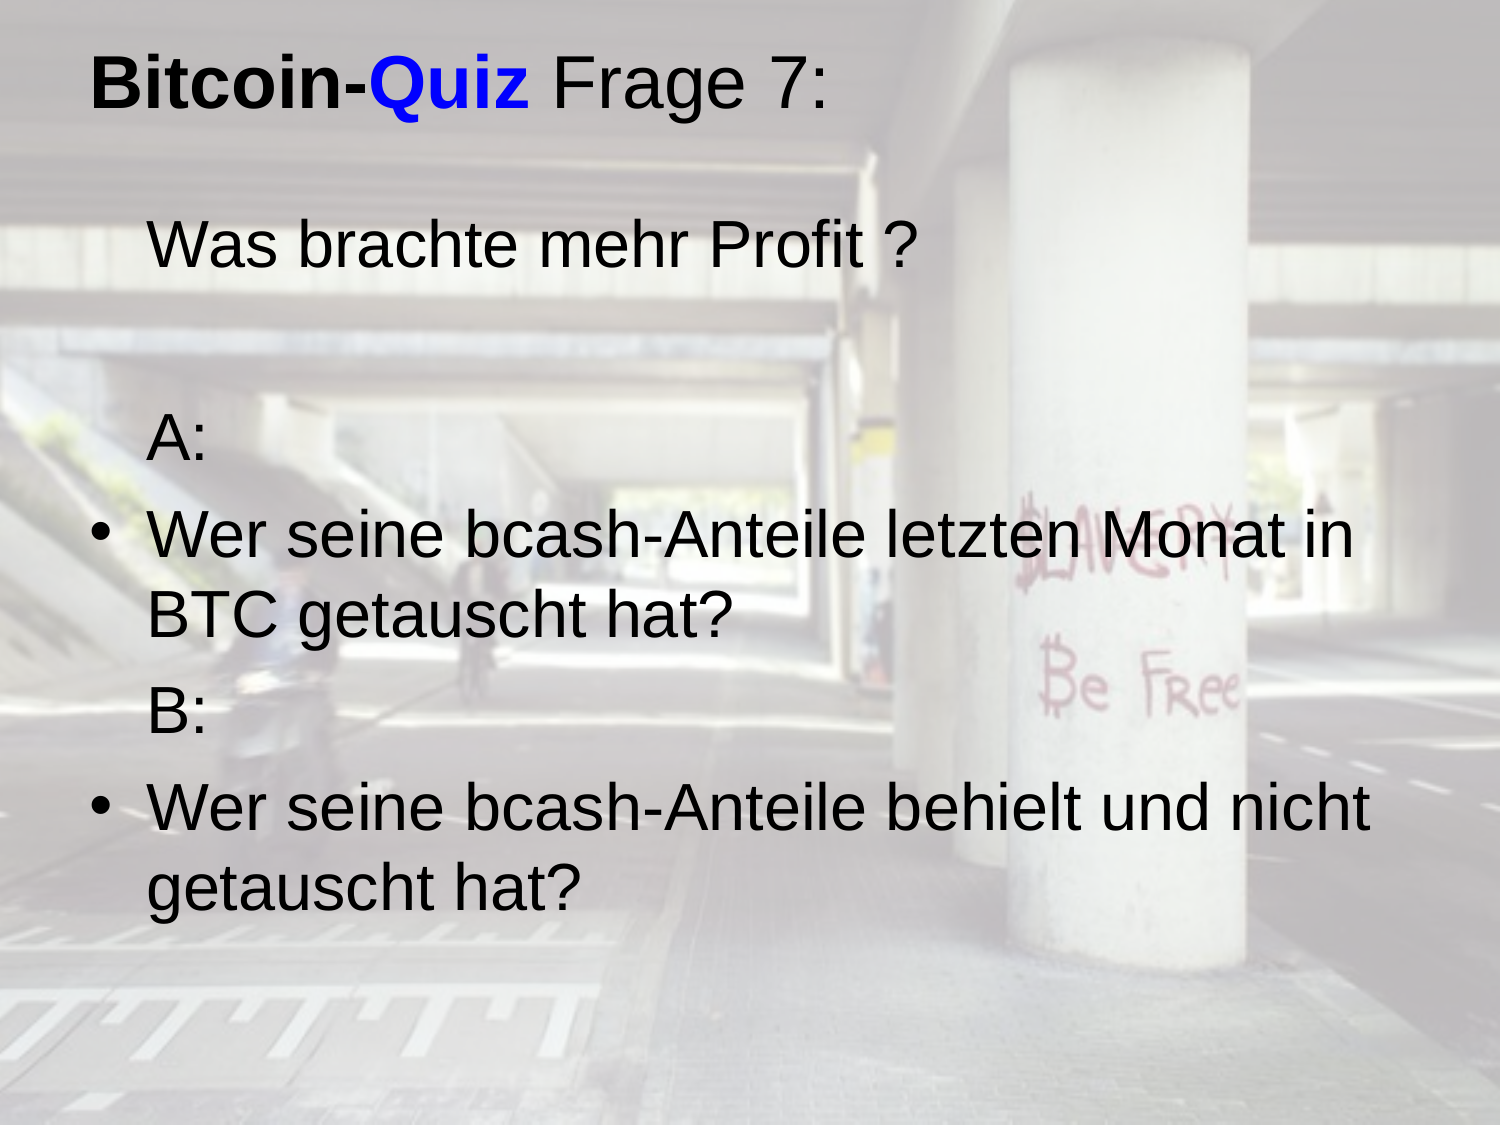

# Bitcoin-Quiz Frage 7:
Was brachte mehr Profit ?
A:
Wer seine bcash-Anteile letzten Monat in BTC getauscht hat?
B:
Wer seine bcash-Anteile behielt und nicht getauscht hat?